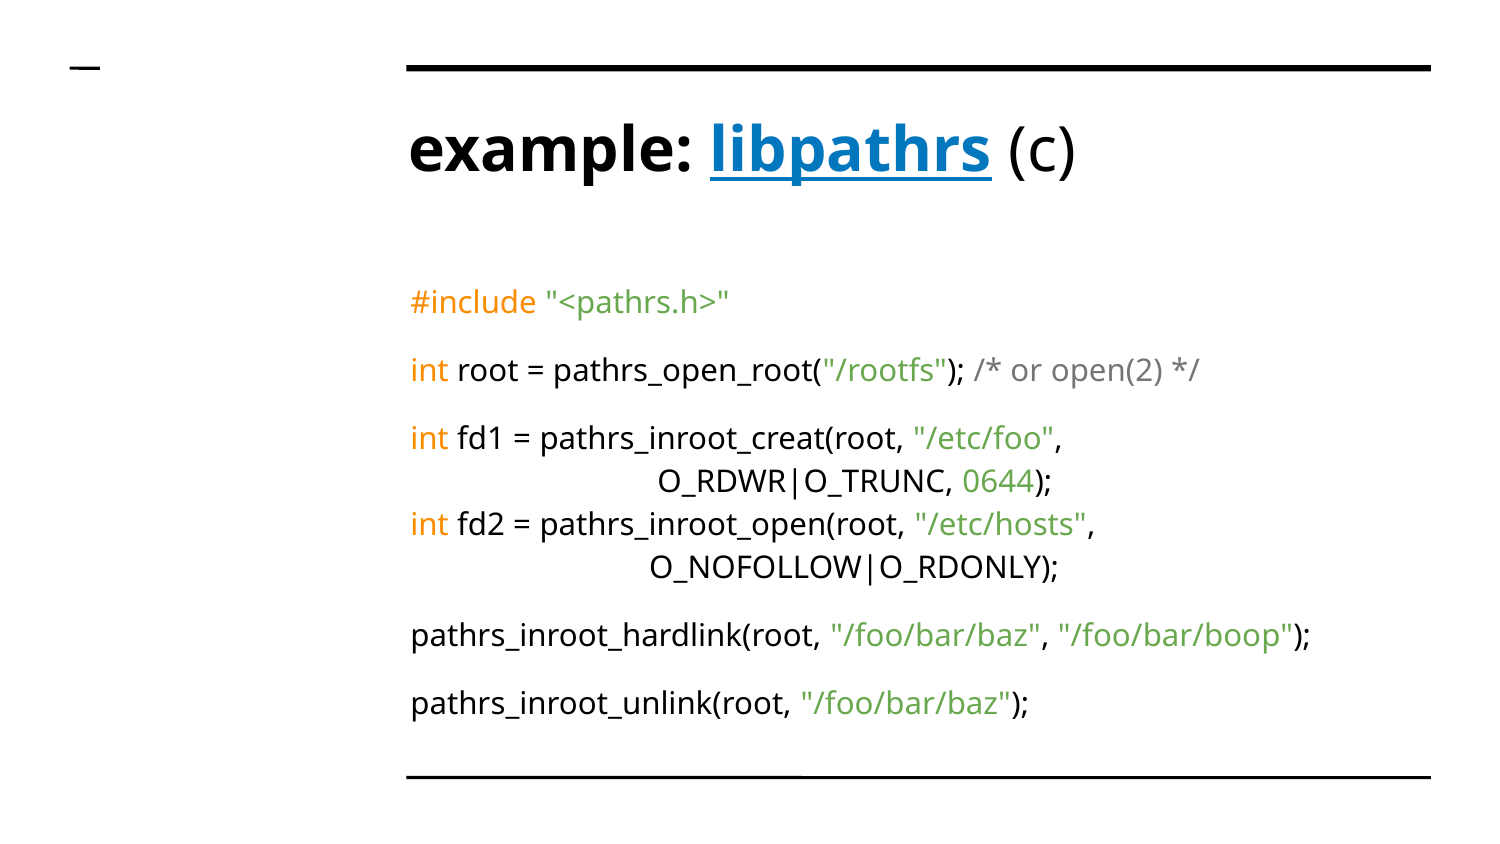

# example: libpathrs (c)
#include "<pathrs.h>"
int root = pathrs_open_root("/rootfs"); /* or open(2) */
int fd1 = pathrs_inroot_creat(root, "/etc/foo",
 O_RDWR|O_TRUNC, 0644);
int fd2 = pathrs_inroot_open(root, "/etc/hosts",
 O_NOFOLLOW|O_RDONLY);
pathrs_inroot_hardlink(root, "/foo/bar/baz", "/foo/bar/boop");
pathrs_inroot_unlink(root, "/foo/bar/baz");